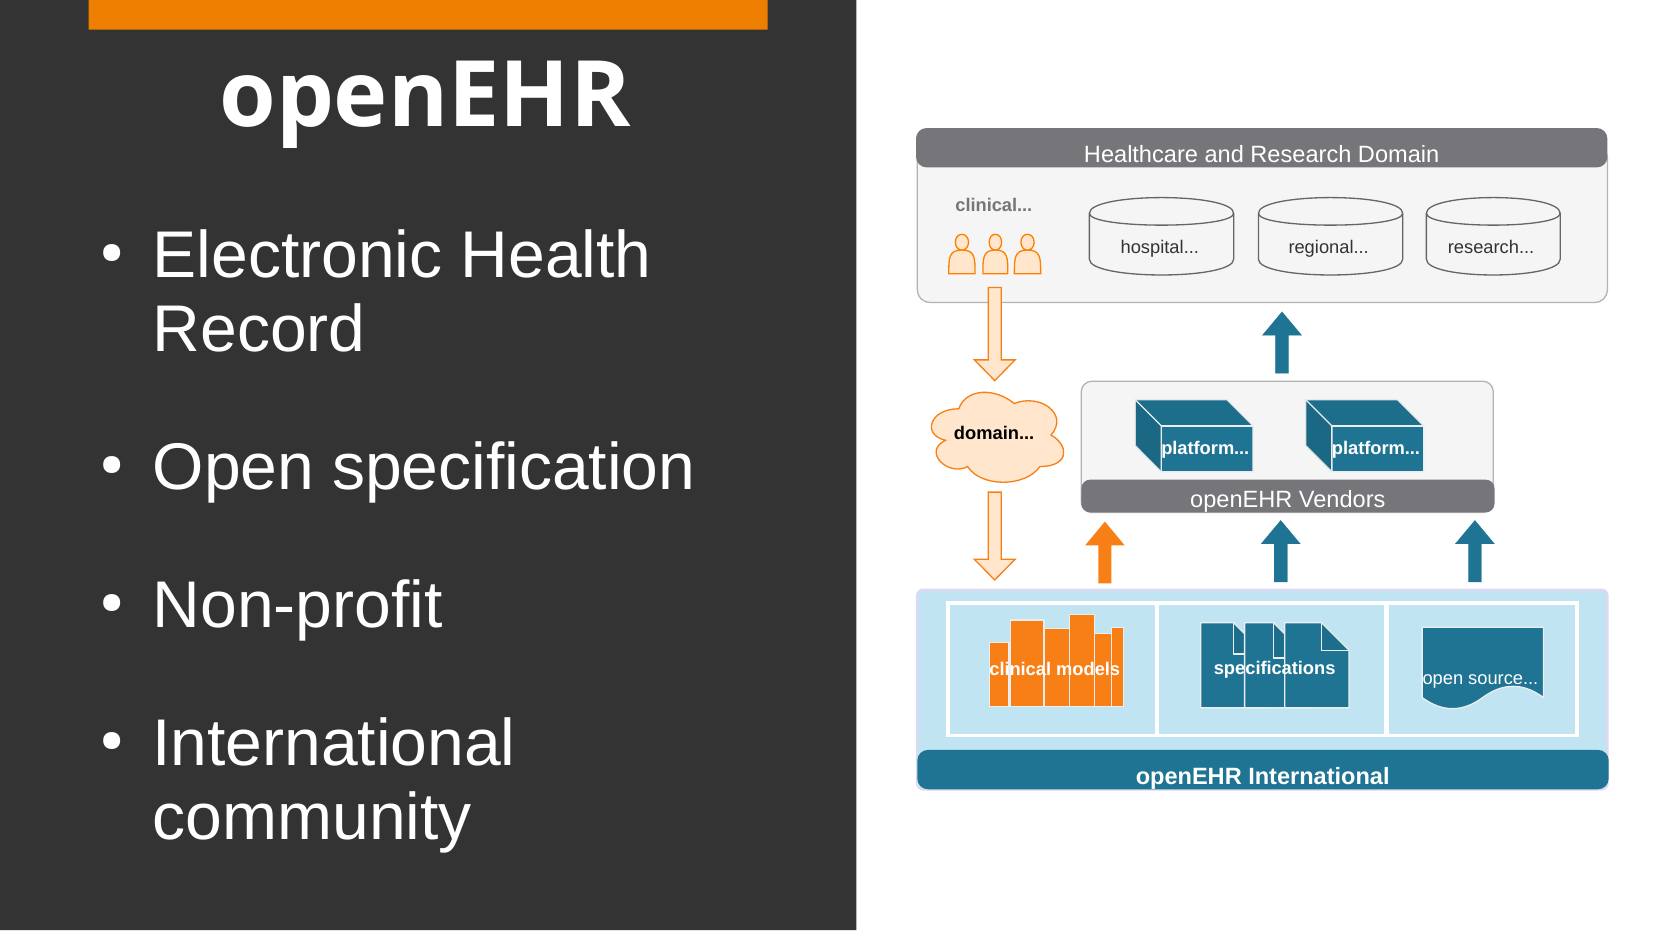

openEHR
#
Electronic Health Record
Open specification
Non-profit
International community